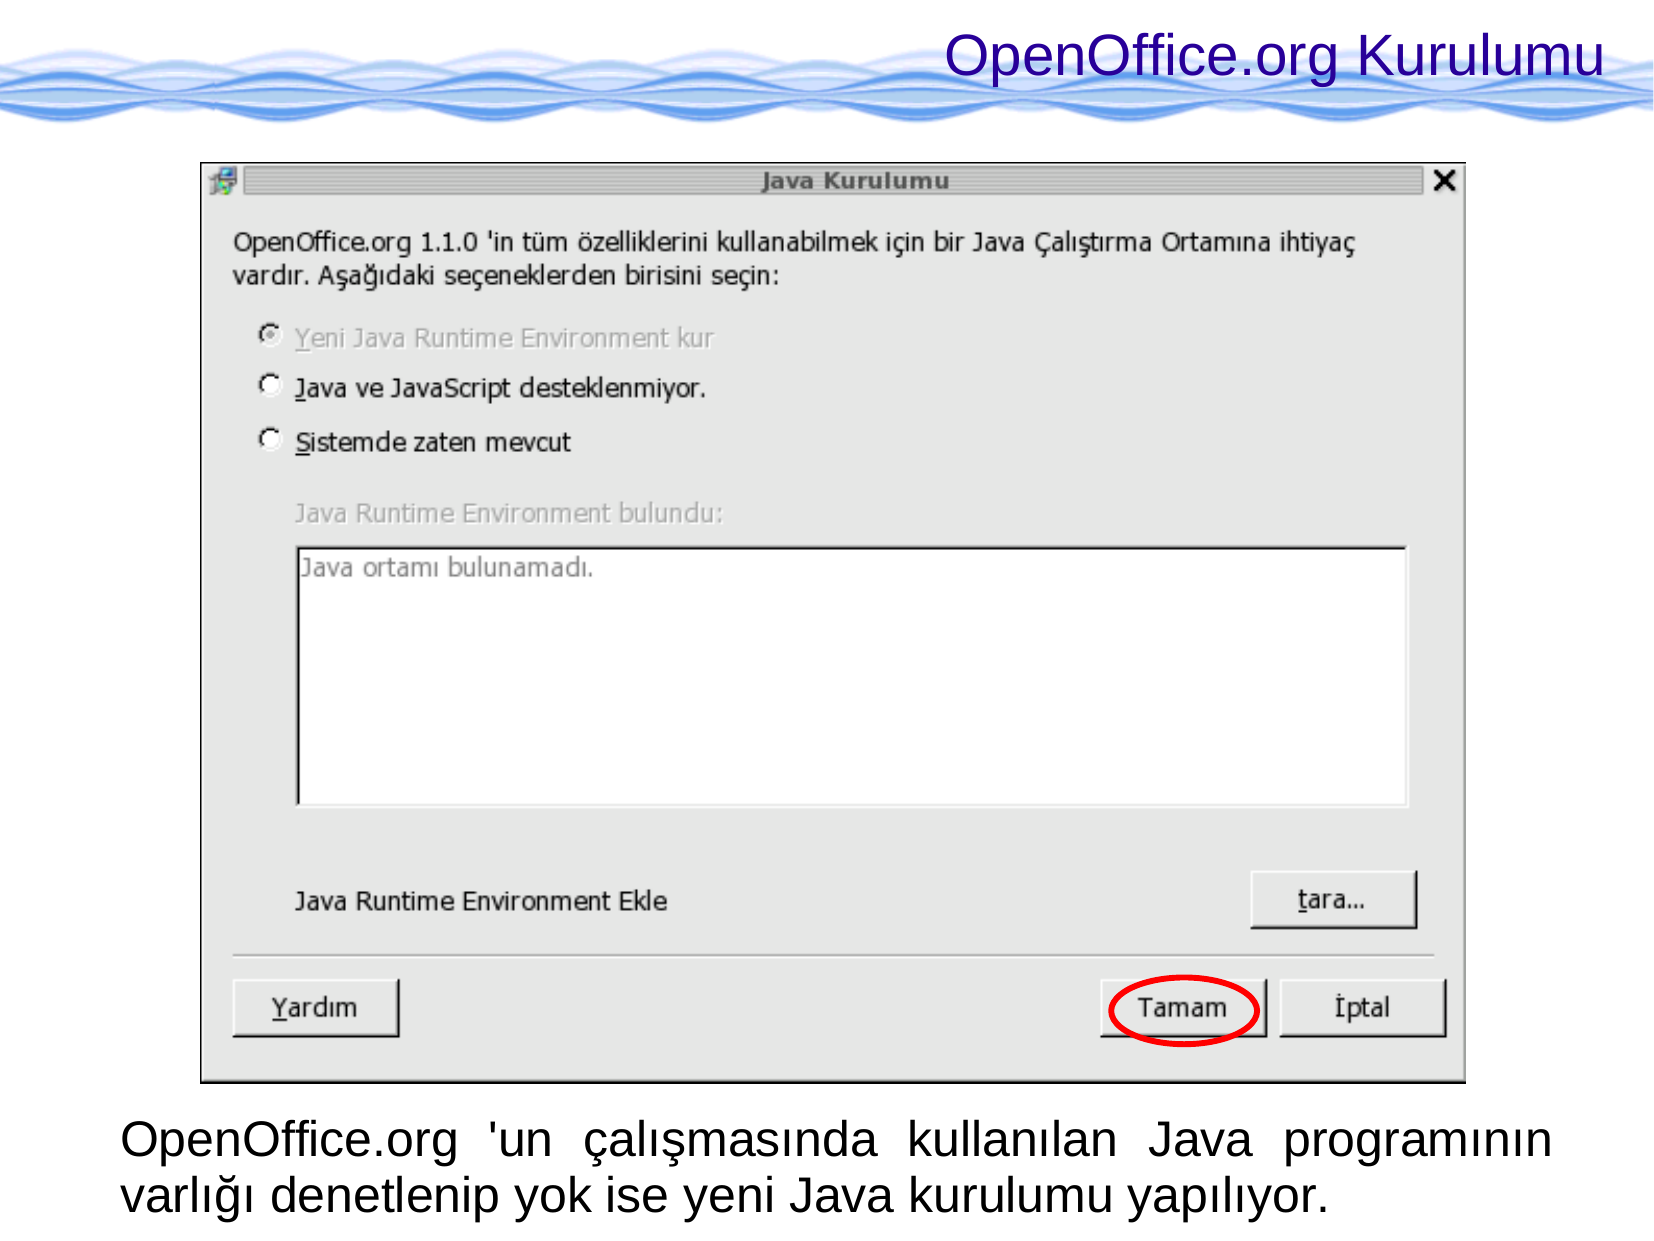

OpenOffice.org Kurulumu
OpenOffice.org 'un çalışmasında kullanılan Java programının varlığı denetlenip yok ise yeni Java kurulumu yapılıyor.